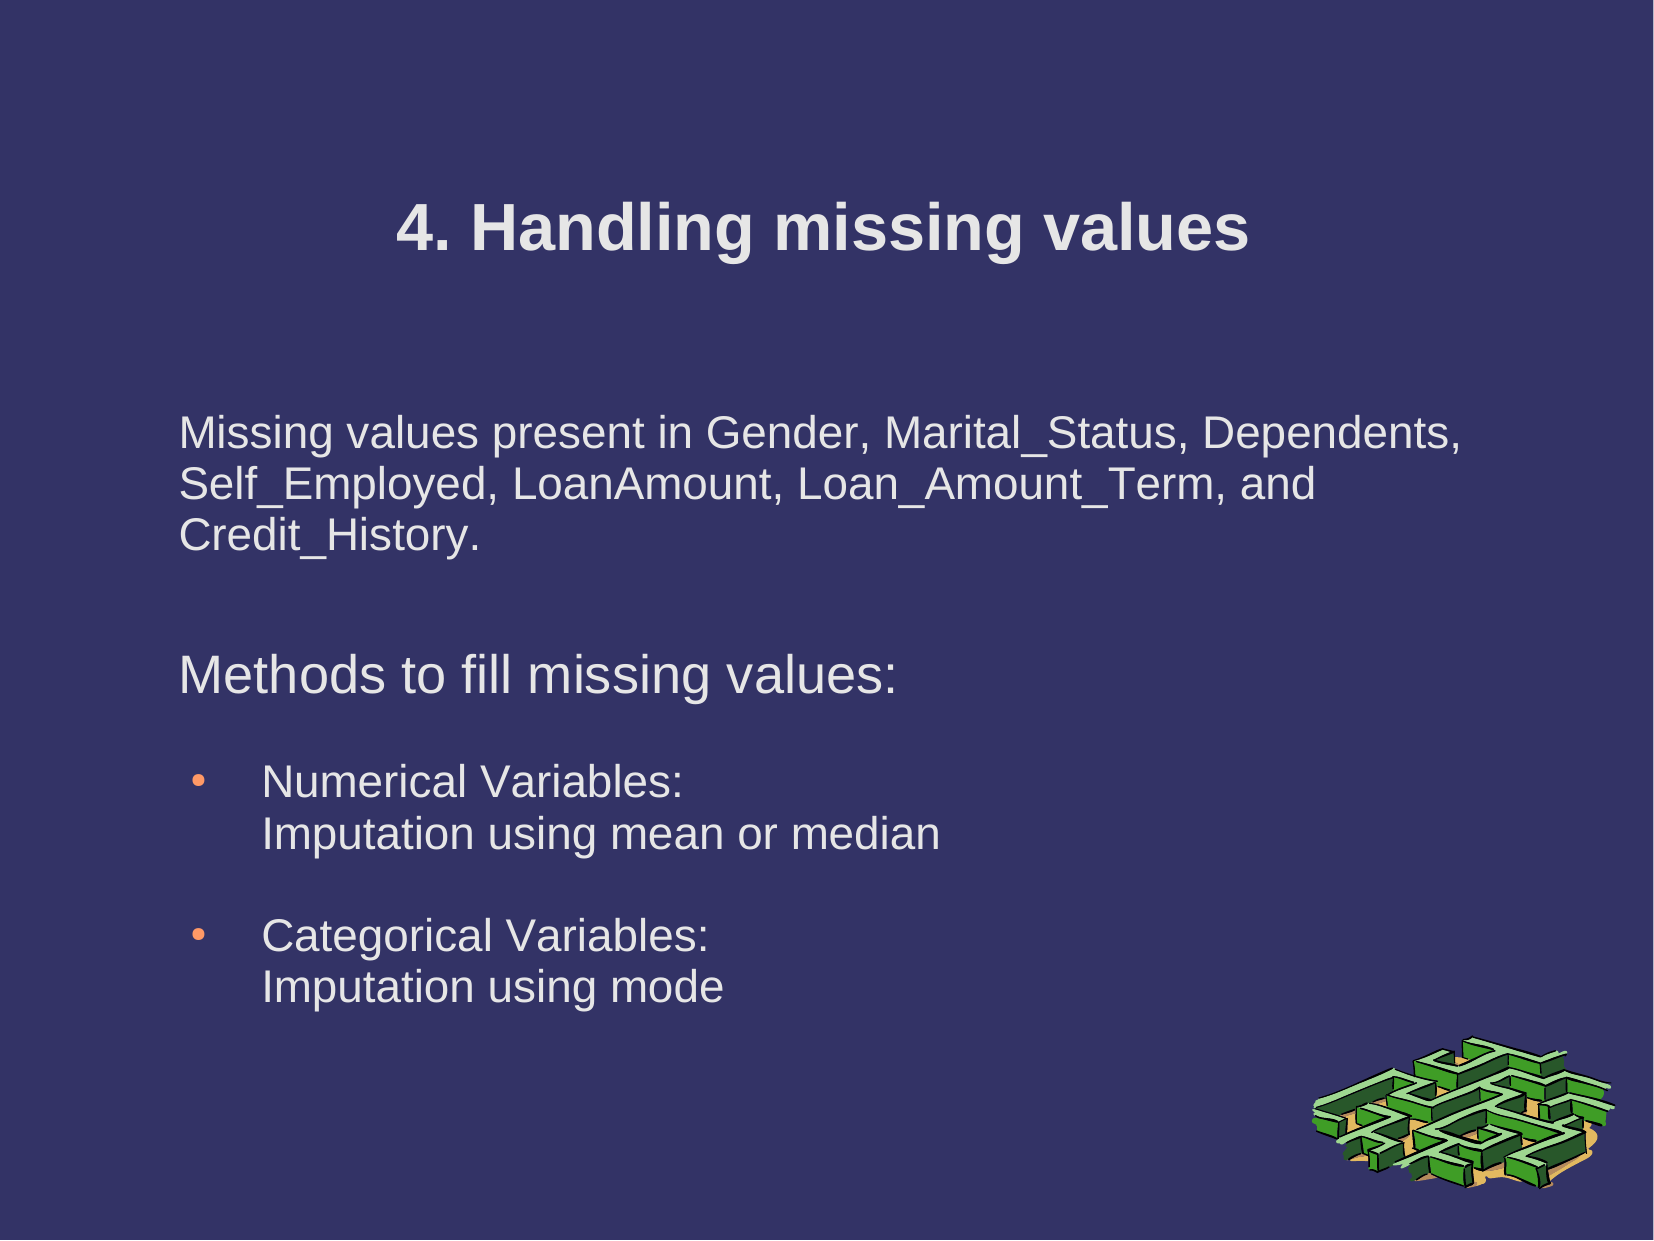

# 4. Handling missing values
Missing values present in Gender, Marital_Status, Dependents, Self_Employed, LoanAmount, Loan_Amount_Term, and Credit_History.
Methods to fill missing values:
Numerical Variables:
Imputation using mean or median
Categorical Variables:
Imputation using mode